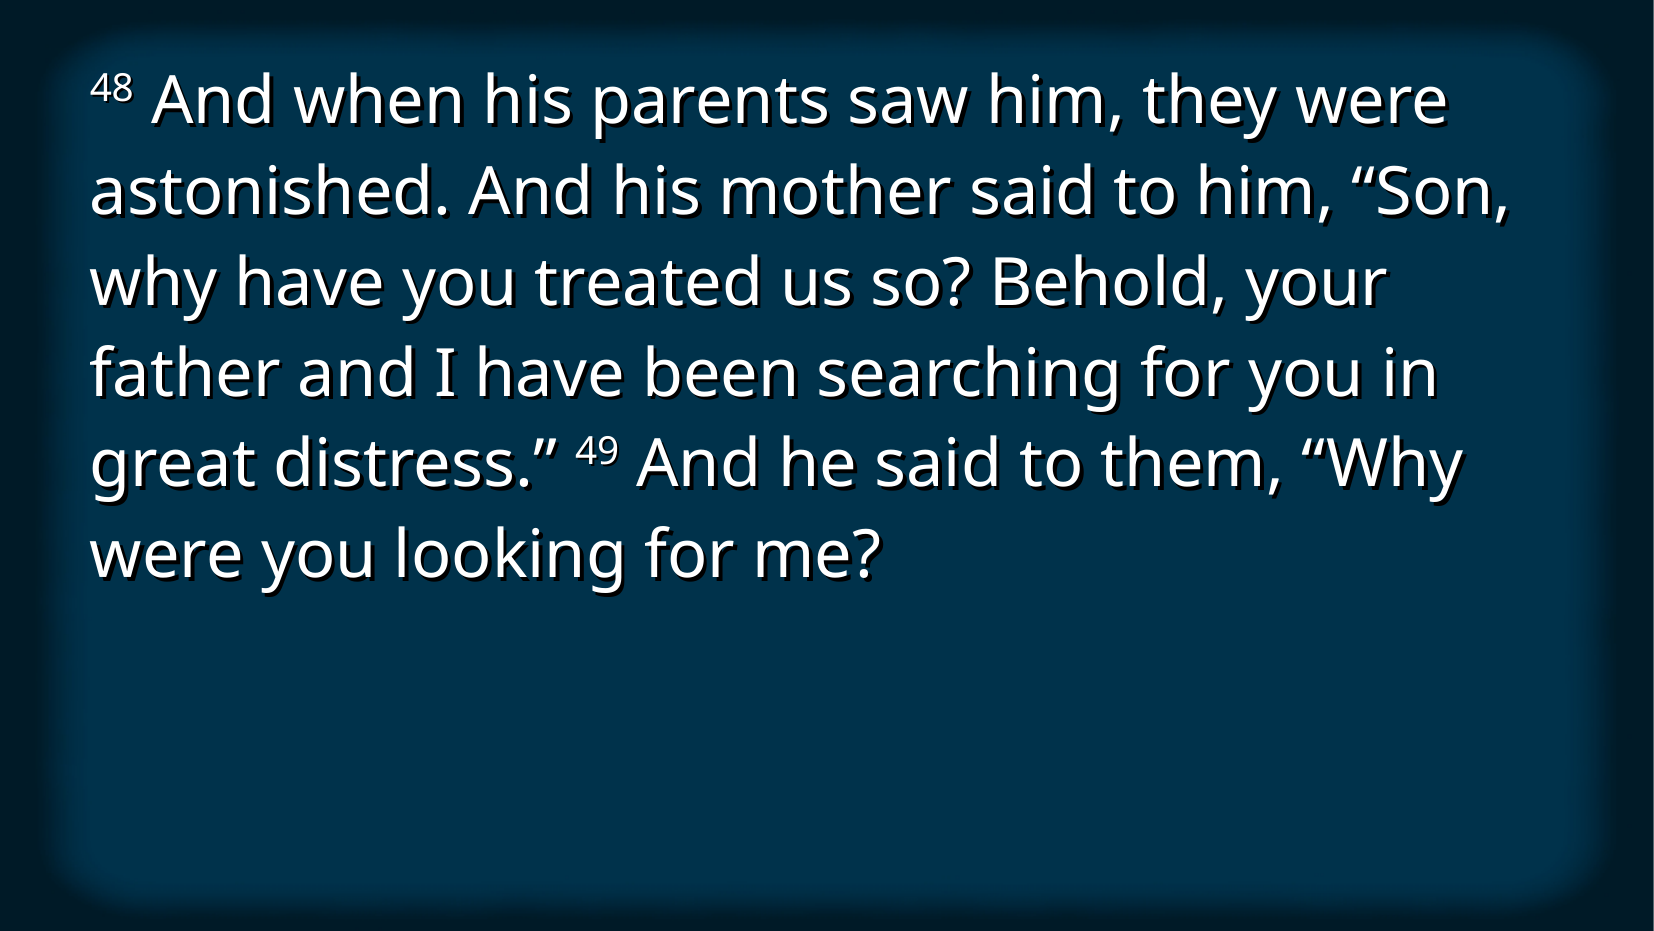

48 And when his parents saw him, they were astonished. And his mother said to him, “Son, why have you treated us so? Behold, your father and I have been searching for you in great distress.” 49 And he said to them, “Why were you looking for me?